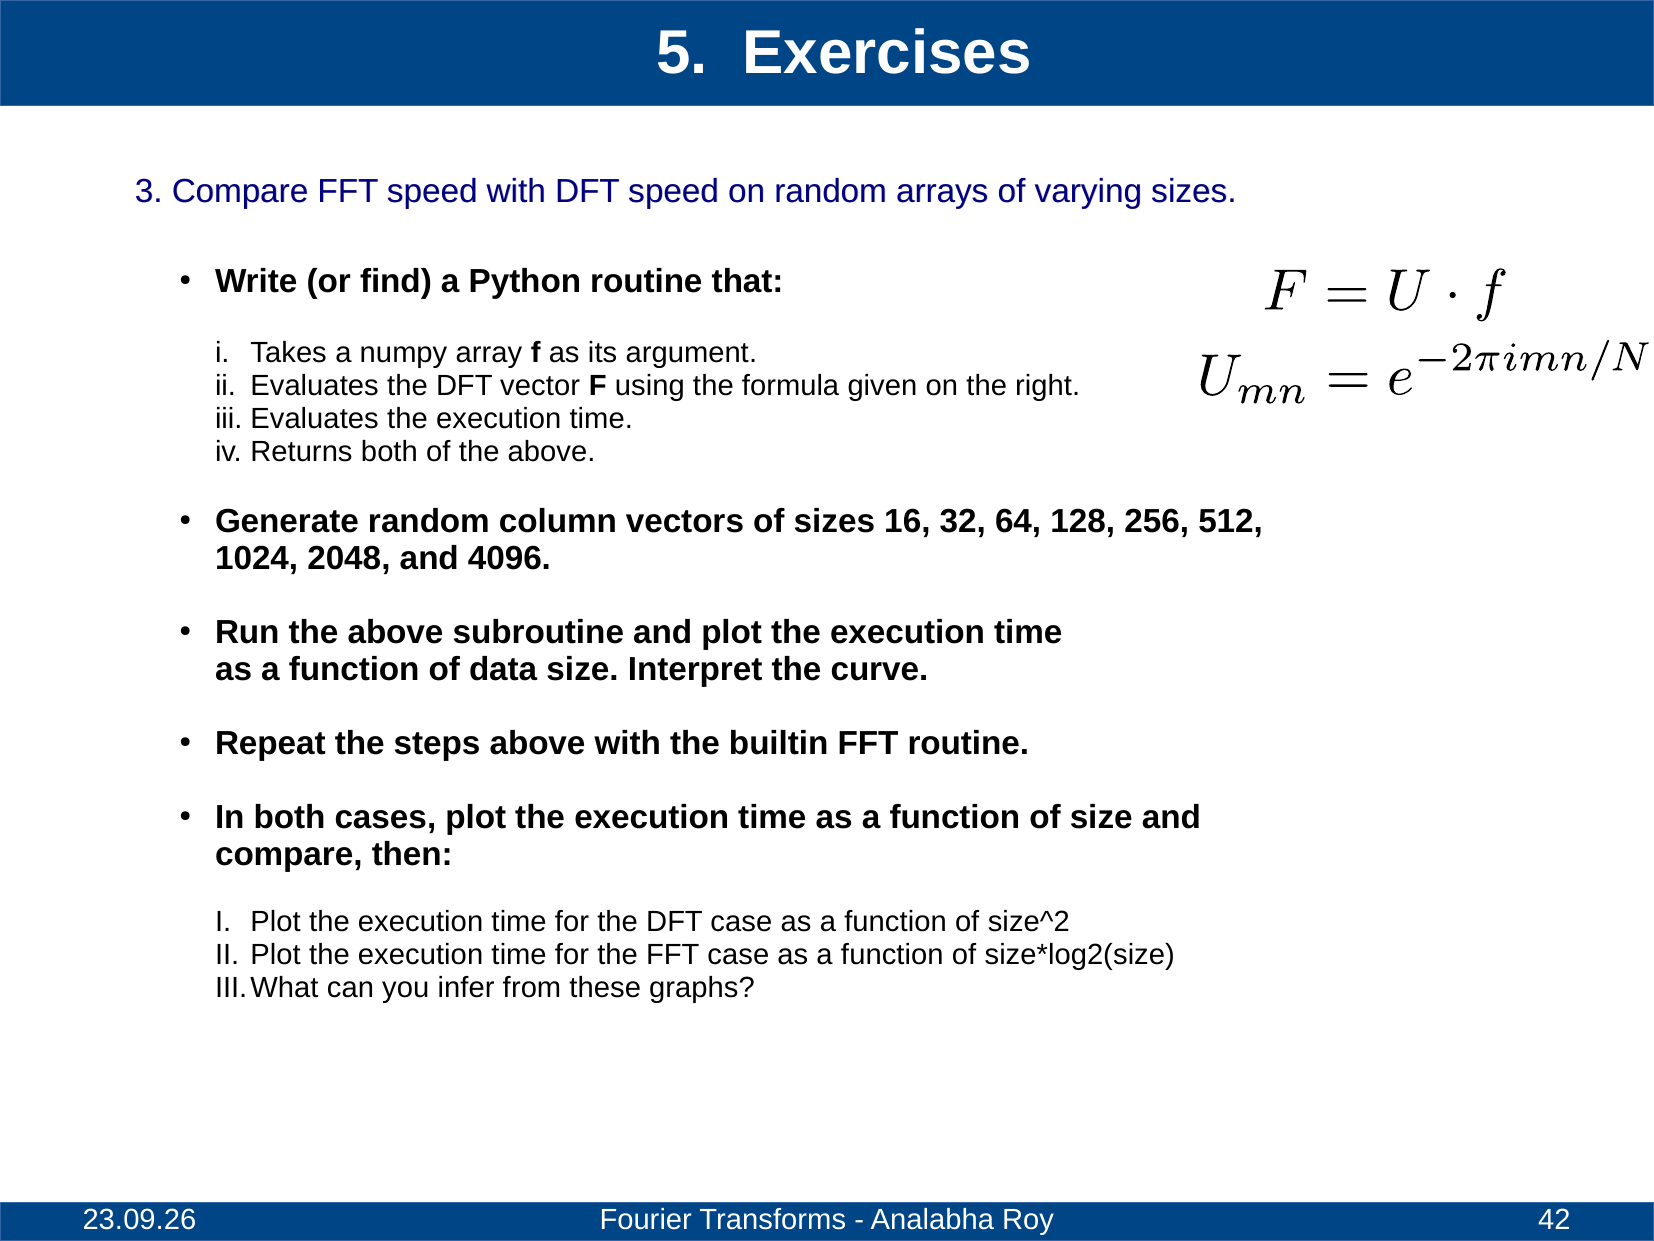

# 5. Exercises
3. Compare FFT speed with DFT speed on random arrays of varying sizes.
Write (or find) a Python routine that:
Takes a numpy array f as its argument.
Evaluates the DFT vector F using the formula given on the right.
Evaluates the execution time.
Returns both of the above.
Generate random column vectors of sizes 16, 32, 64, 128, 256, 512, 1024, 2048, and 4096.
Run the above subroutine and plot the execution time
as a function of data size. Interpret the curve.
Repeat the steps above with the builtin FFT routine.
In both cases, plot the execution time as a function of size and compare, then:
Plot the execution time for the DFT case as a function of size^2
Plot the execution time for the FFT case as a function of size*log2(size)
What can you infer from these graphs?
Your name here (insert->page number)
42